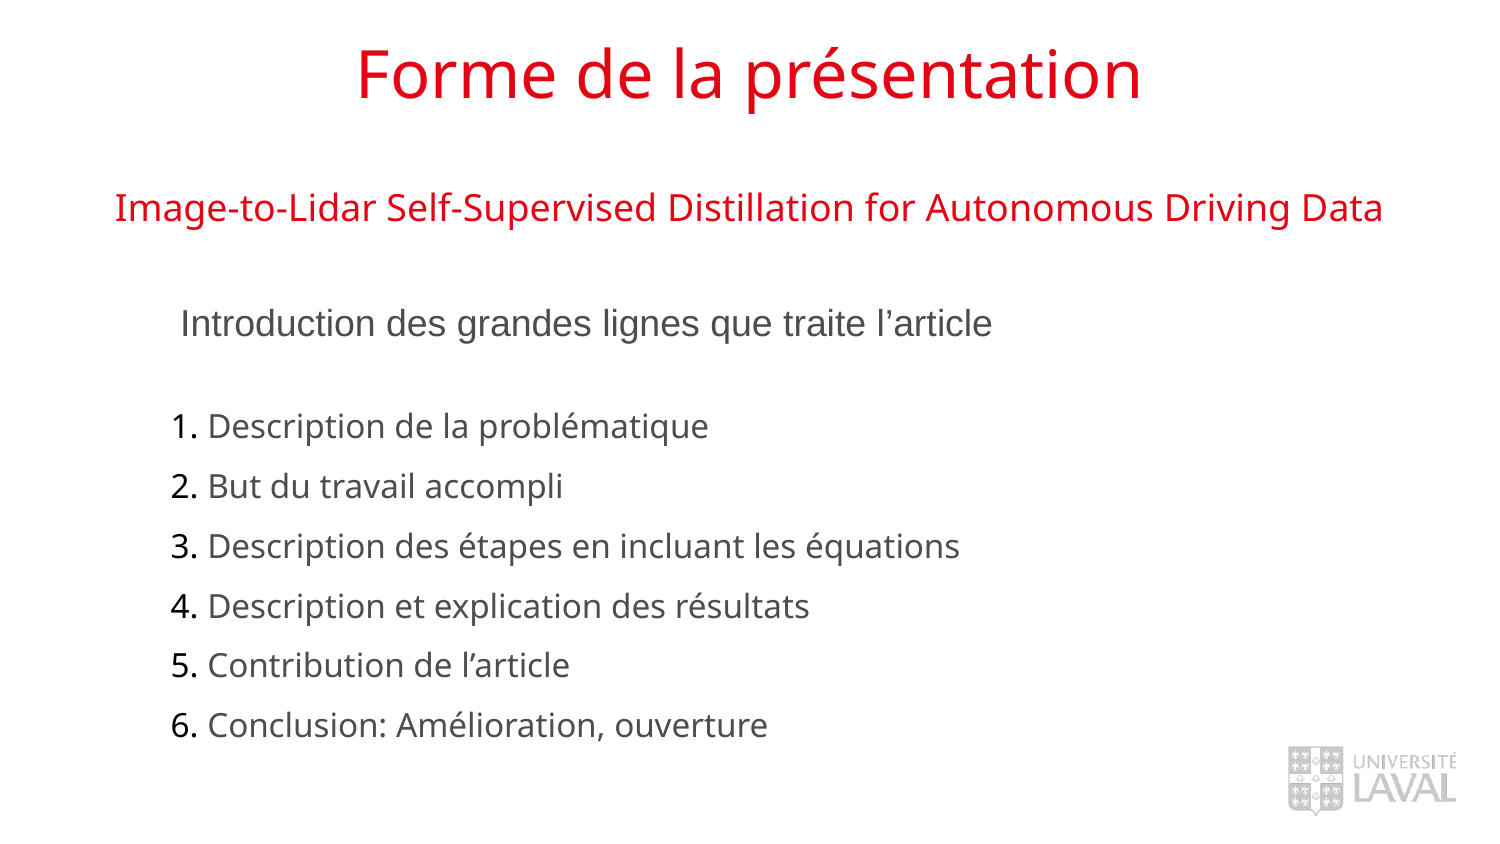

# Forme de la présentation
Image-to-Lidar Self-Supervised Distillation for Autonomous Driving Data
Introduction des grandes lignes que traite l’article
 Description de la problématique
 But du travail accompli
 Description des étapes en incluant les équations
 Description et explication des résultats
 Contribution de l’article
 Conclusion: Amélioration, ouverture